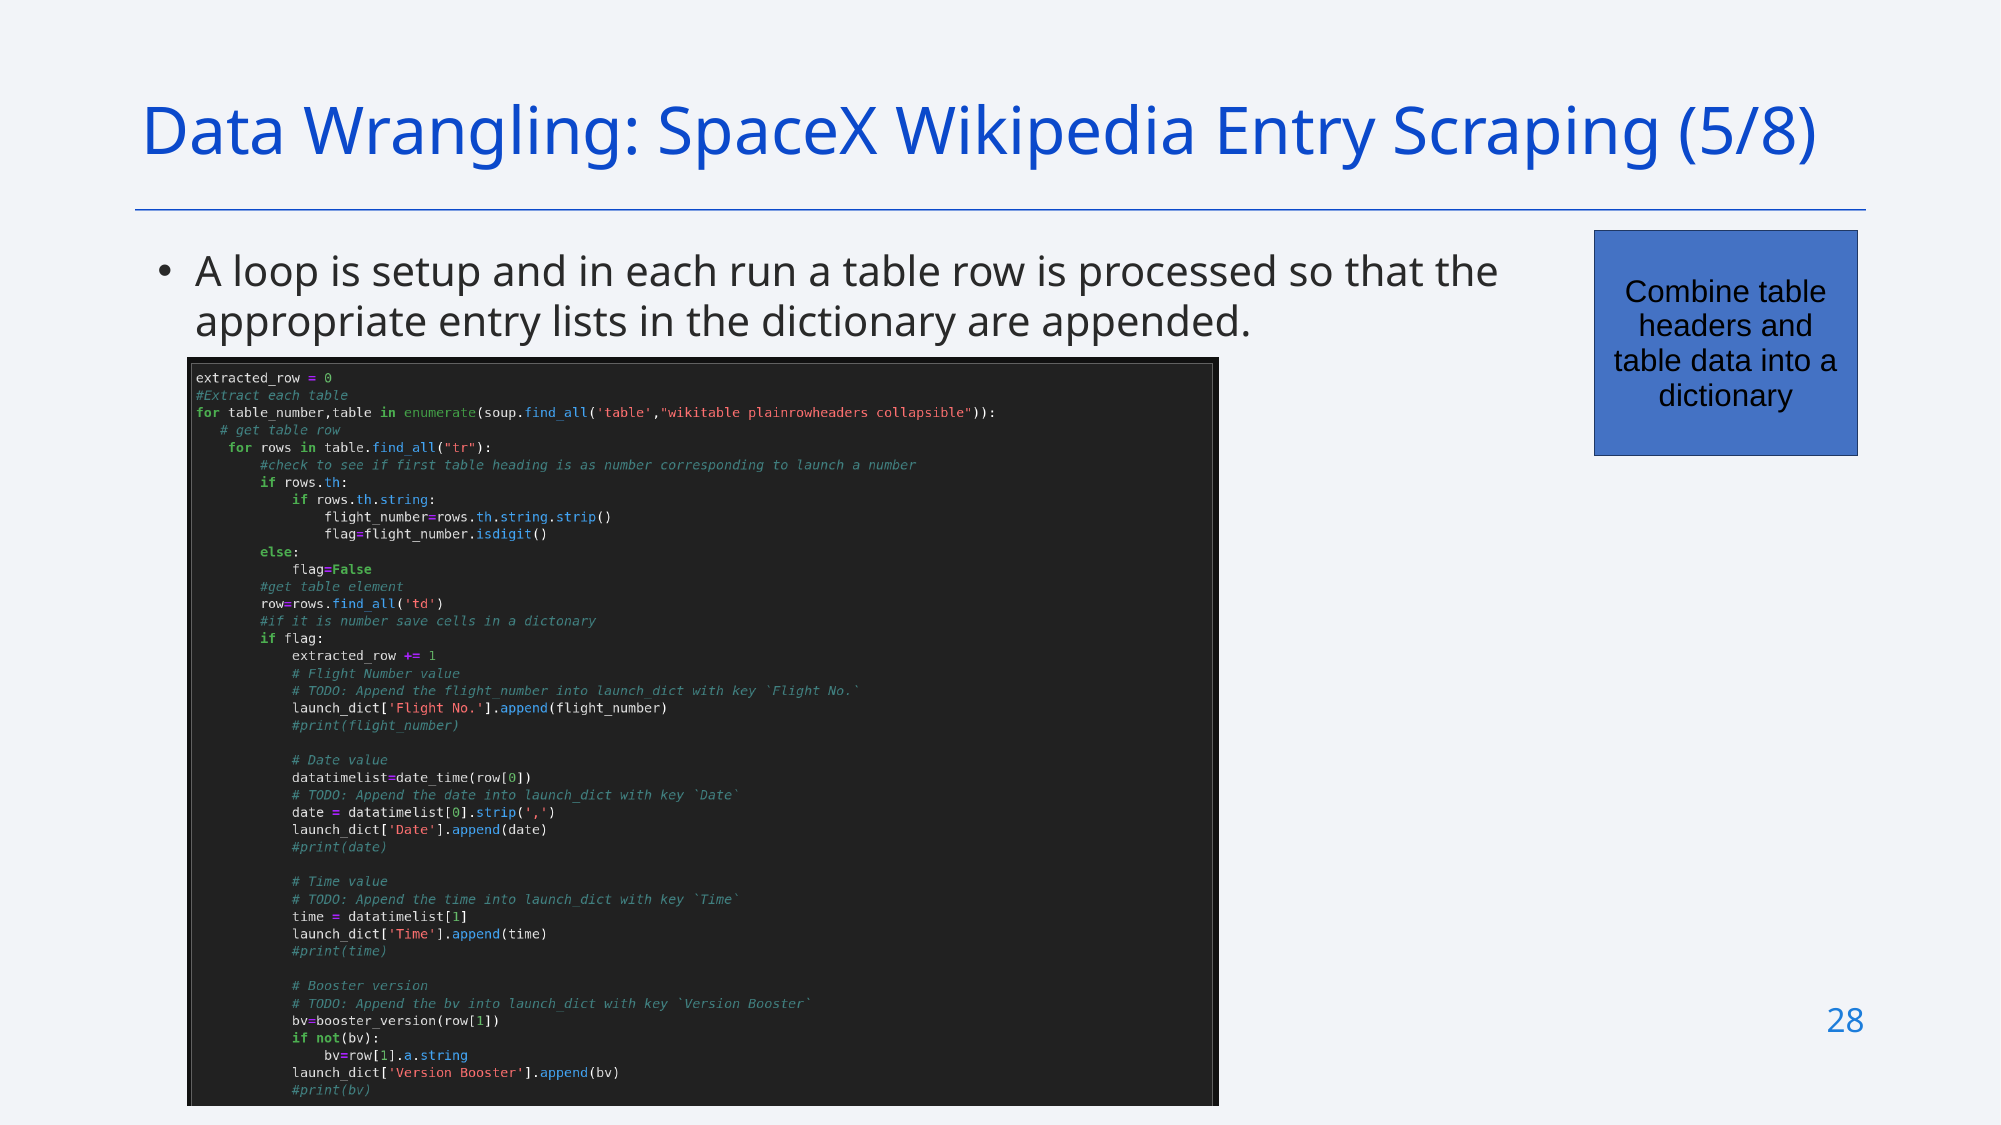

Data Wrangling: SpaceX Wikipedia Entry Scraping (5/8)
Combine table headers and table data into a dictionary
# A loop is setup and in each run a table row is processed so that the appropriate entry lists in the dictionary are appended.
28